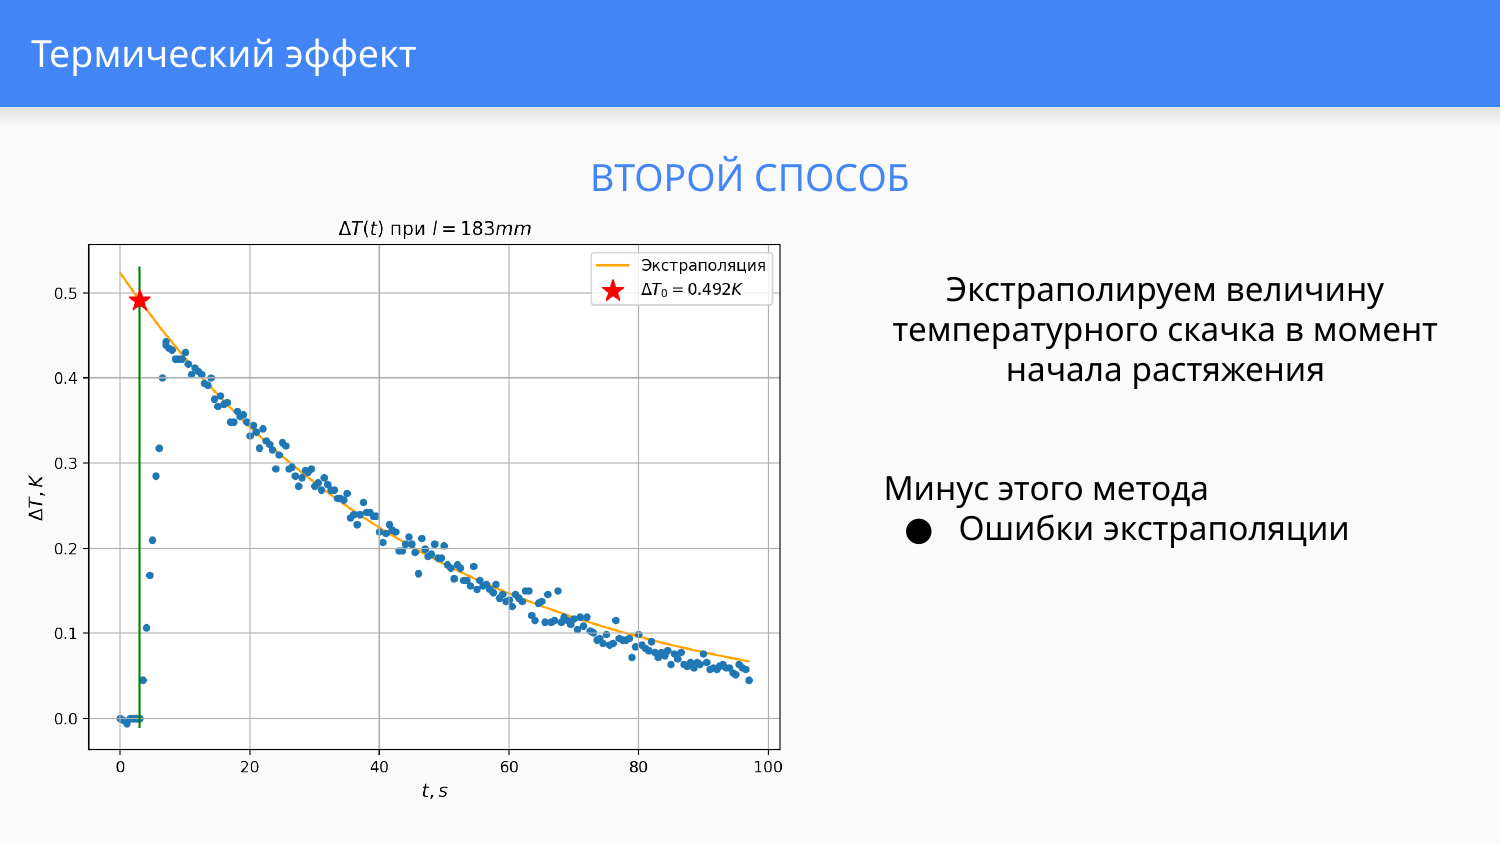

# Термический эффект
ВТОРОЙ СПОСОБ
Экстраполируем величину температурного скачка в момент начала растяжения
Минус этого метода
Ошибки экстраполяции